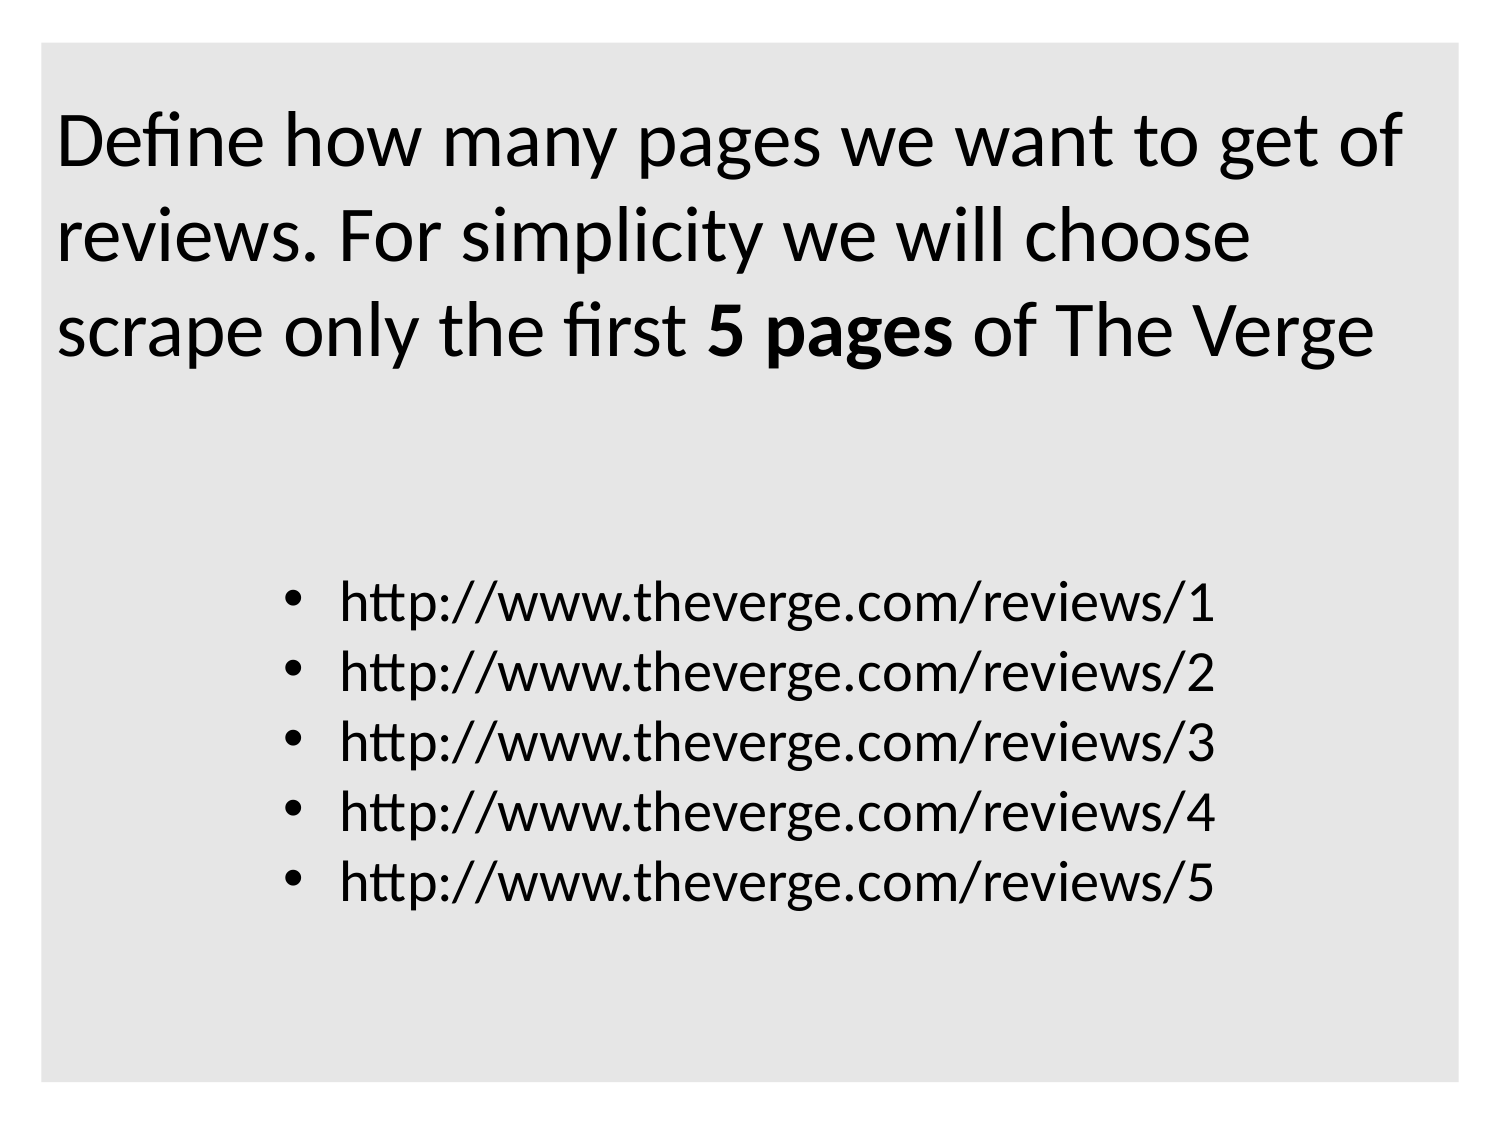

Define how many pages we want to get of reviews. For simplicity we will choose scrape only the first 5 pages of The Verge
http://www.theverge.com/reviews/1
http://www.theverge.com/reviews/2
http://www.theverge.com/reviews/3
http://www.theverge.com/reviews/4
http://www.theverge.com/reviews/5